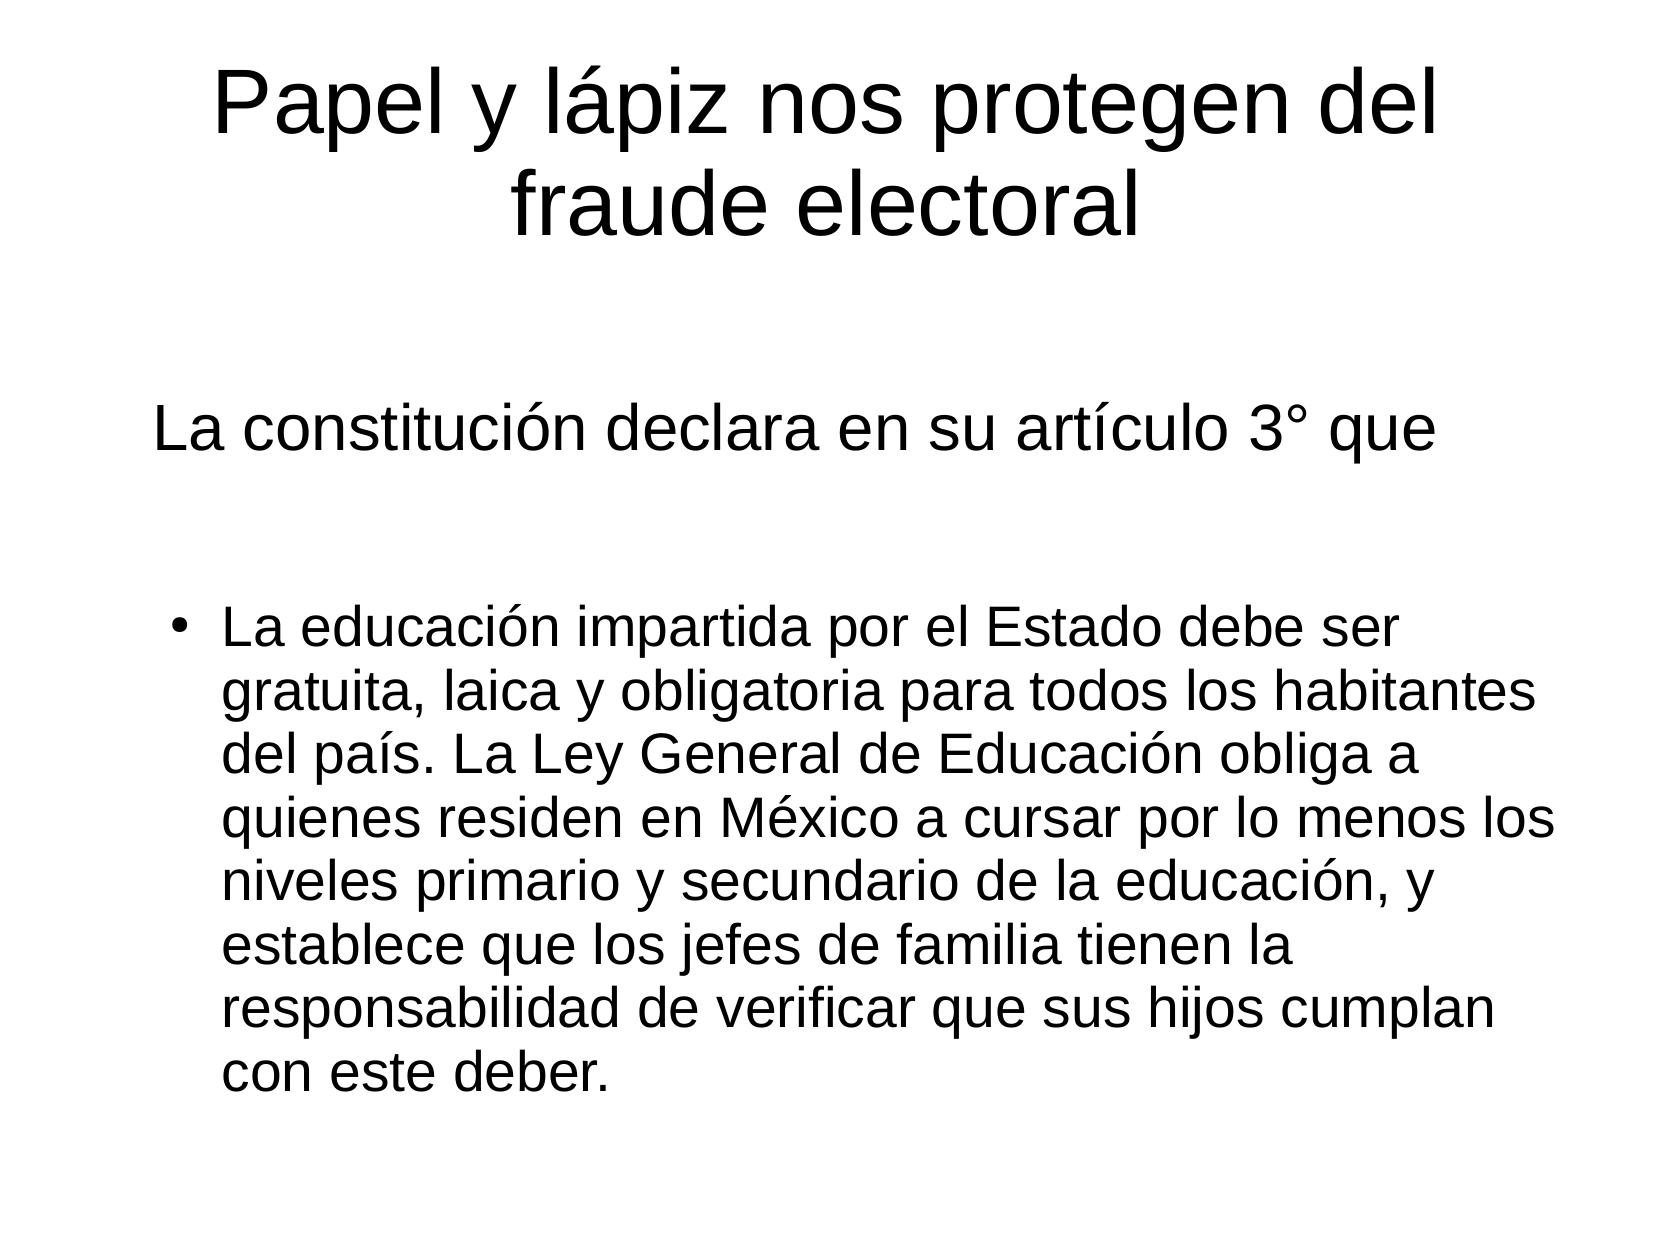

# Papel y lápiz nos protegen del fraude electoral
La constitución declara en su artículo 3° que
La educación impartida por el Estado debe ser gratuita, laica y obligatoria para todos los habitantes del país. La Ley General de Educación obliga a quienes residen en México a cursar por lo menos los niveles primario y secundario de la educación, y establece que los jefes de familia tienen la responsabilidad de verificar que sus hijos cumplan con este deber.